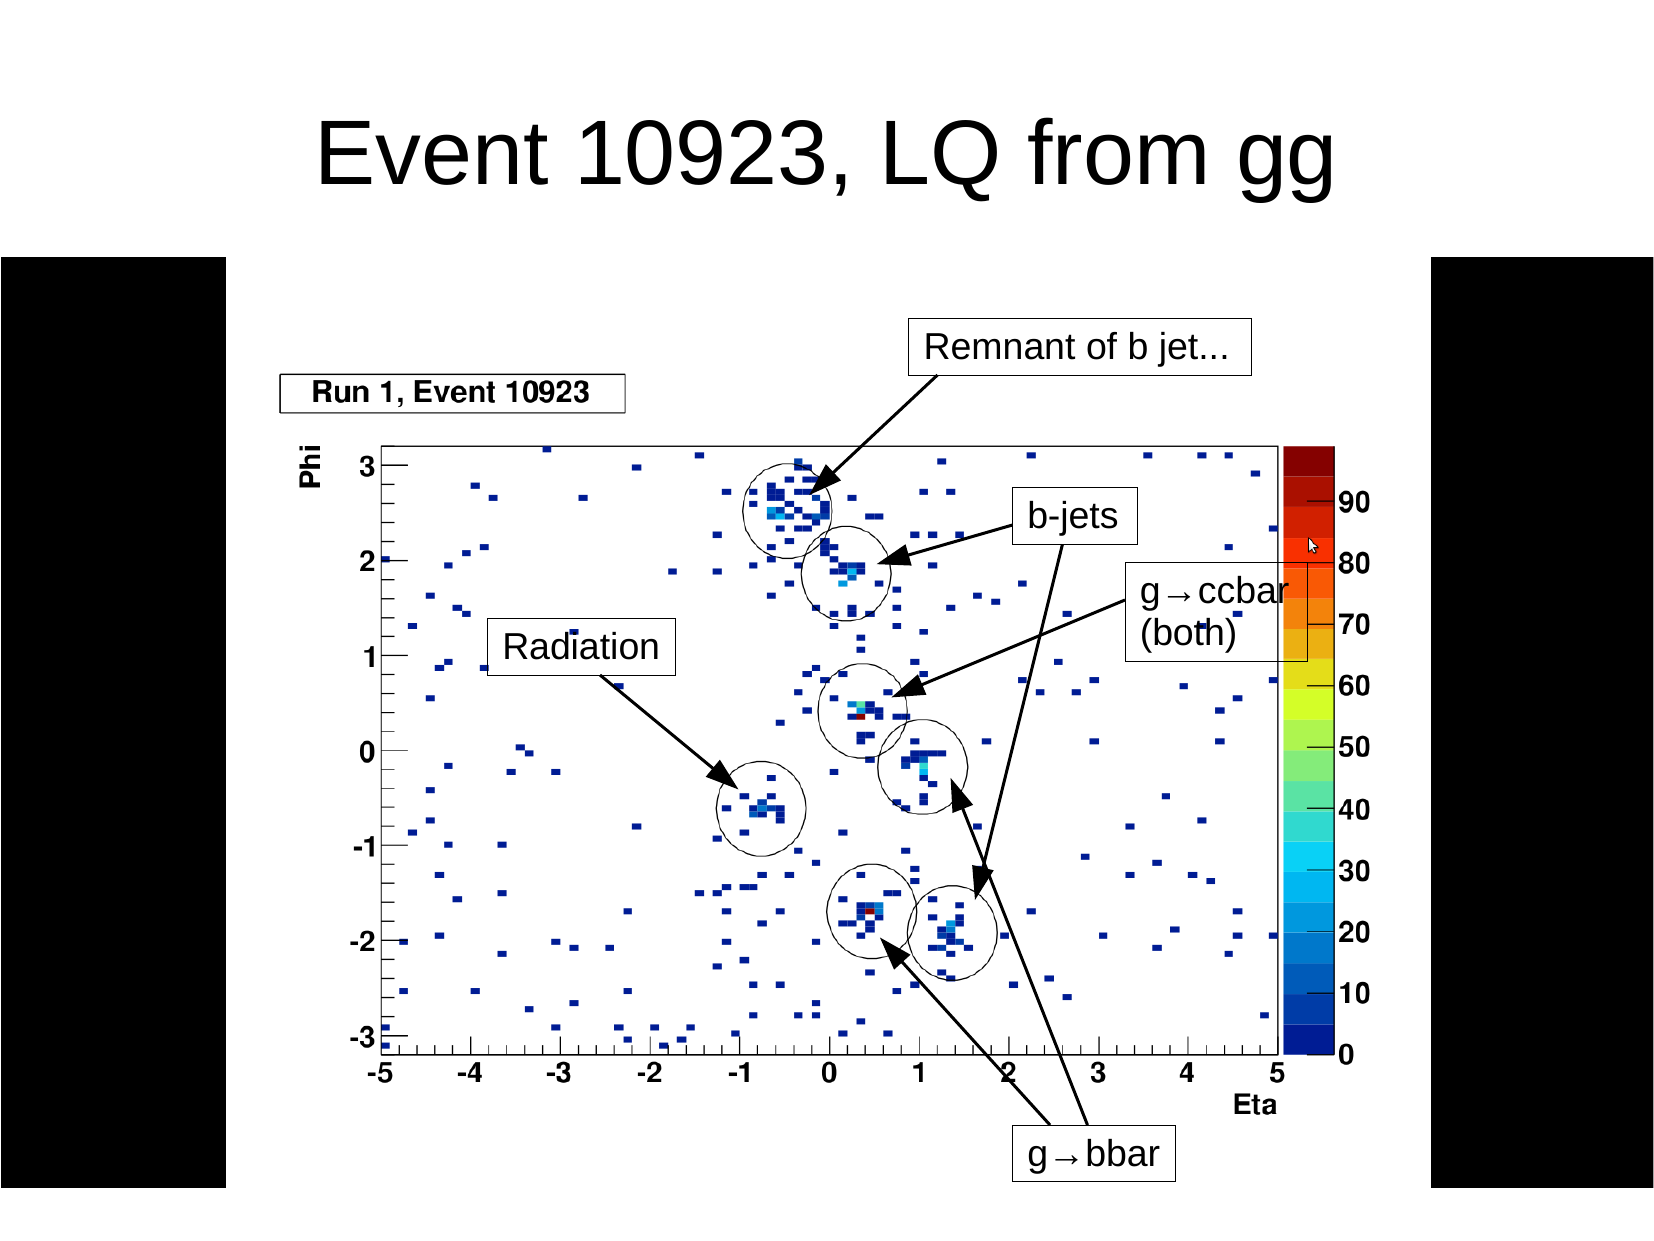

# Event 10923, LQ from gg
Remnant of b jet...
b-jets
g→ccbar(both)
Radiation
g→bbar
2011 March 4
LQ Jet Investigation
7